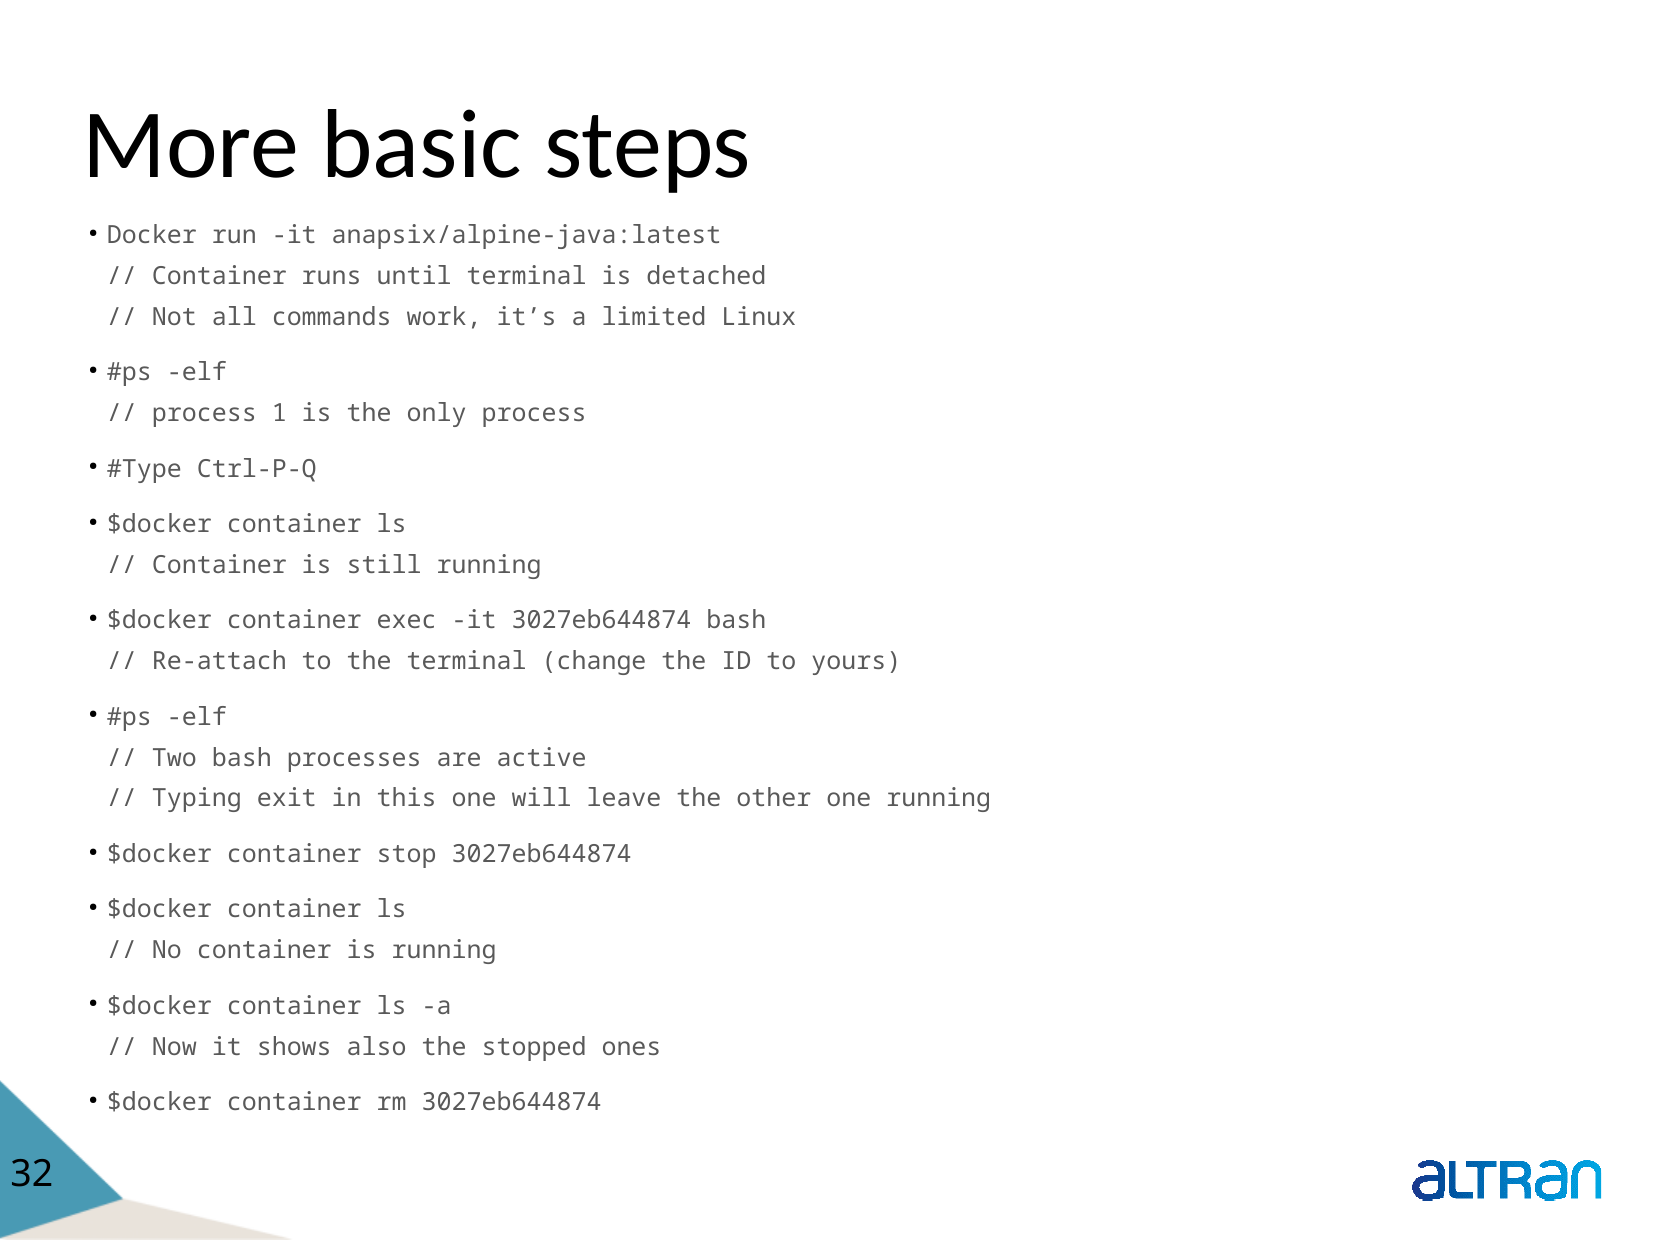

# More basic steps
Docker run -it anapsix/alpine-java:latest
// Container runs until terminal is detached
// Not all commands work, it’s a limited Linux
#ps -elf
// process 1 is the only process
#Type Ctrl-P-Q
$docker container ls
// Container is still running
$docker container exec -it 3027eb644874 bash
// Re-attach to the terminal (change the ID to yours)
#ps -elf
// Two bash processes are active
// Typing exit in this one will leave the other one running
$docker container stop 3027eb644874
$docker container ls
// No container is running
$docker container ls -a
// Now it shows also the stopped ones
$docker container rm 3027eb644874
32